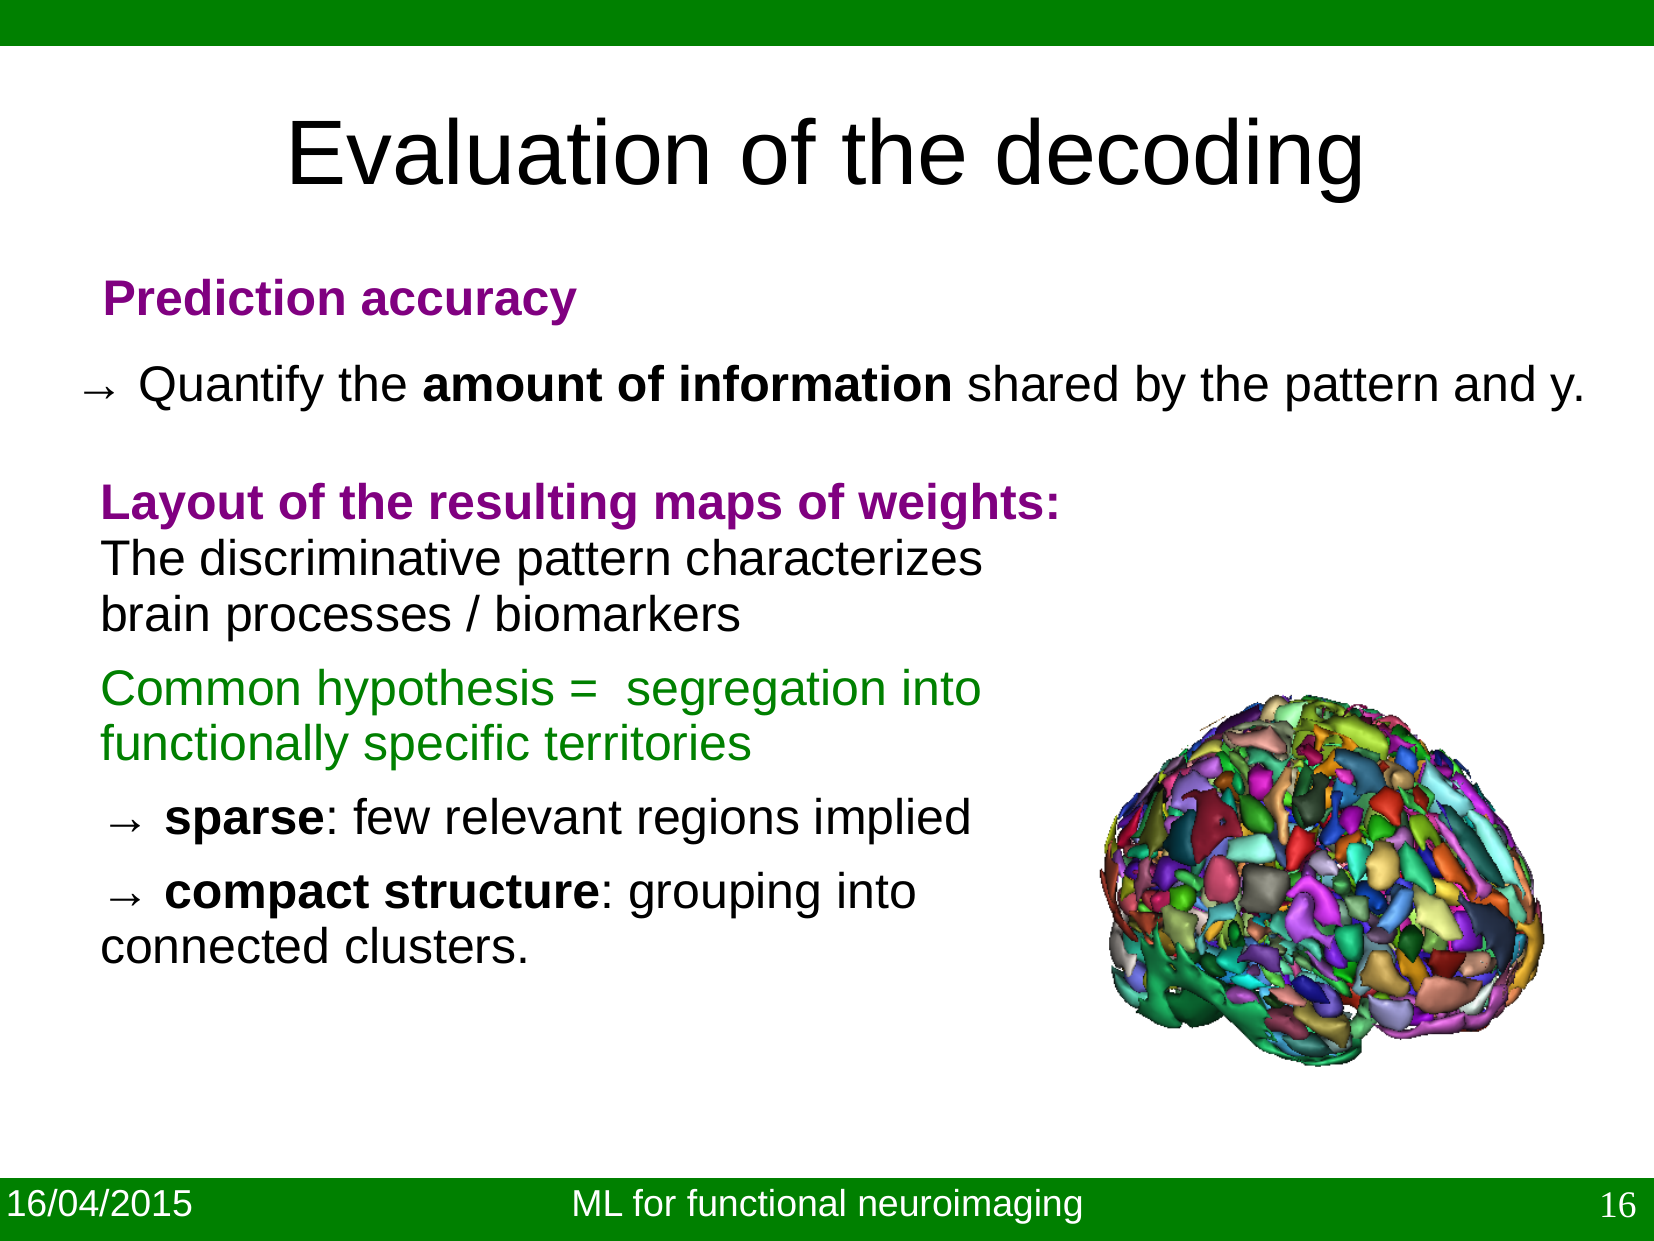

# Evaluation of the decoding
Prediction accuracy
→ Quantify the amount of information shared by the pattern and y.
Layout of the resulting maps of weights: The discriminative pattern characterizes brain processes / biomarkers
Common hypothesis = segregation into functionally specific territories
→ sparse: few relevant regions implied
→ compact structure: grouping into connected clusters.
16